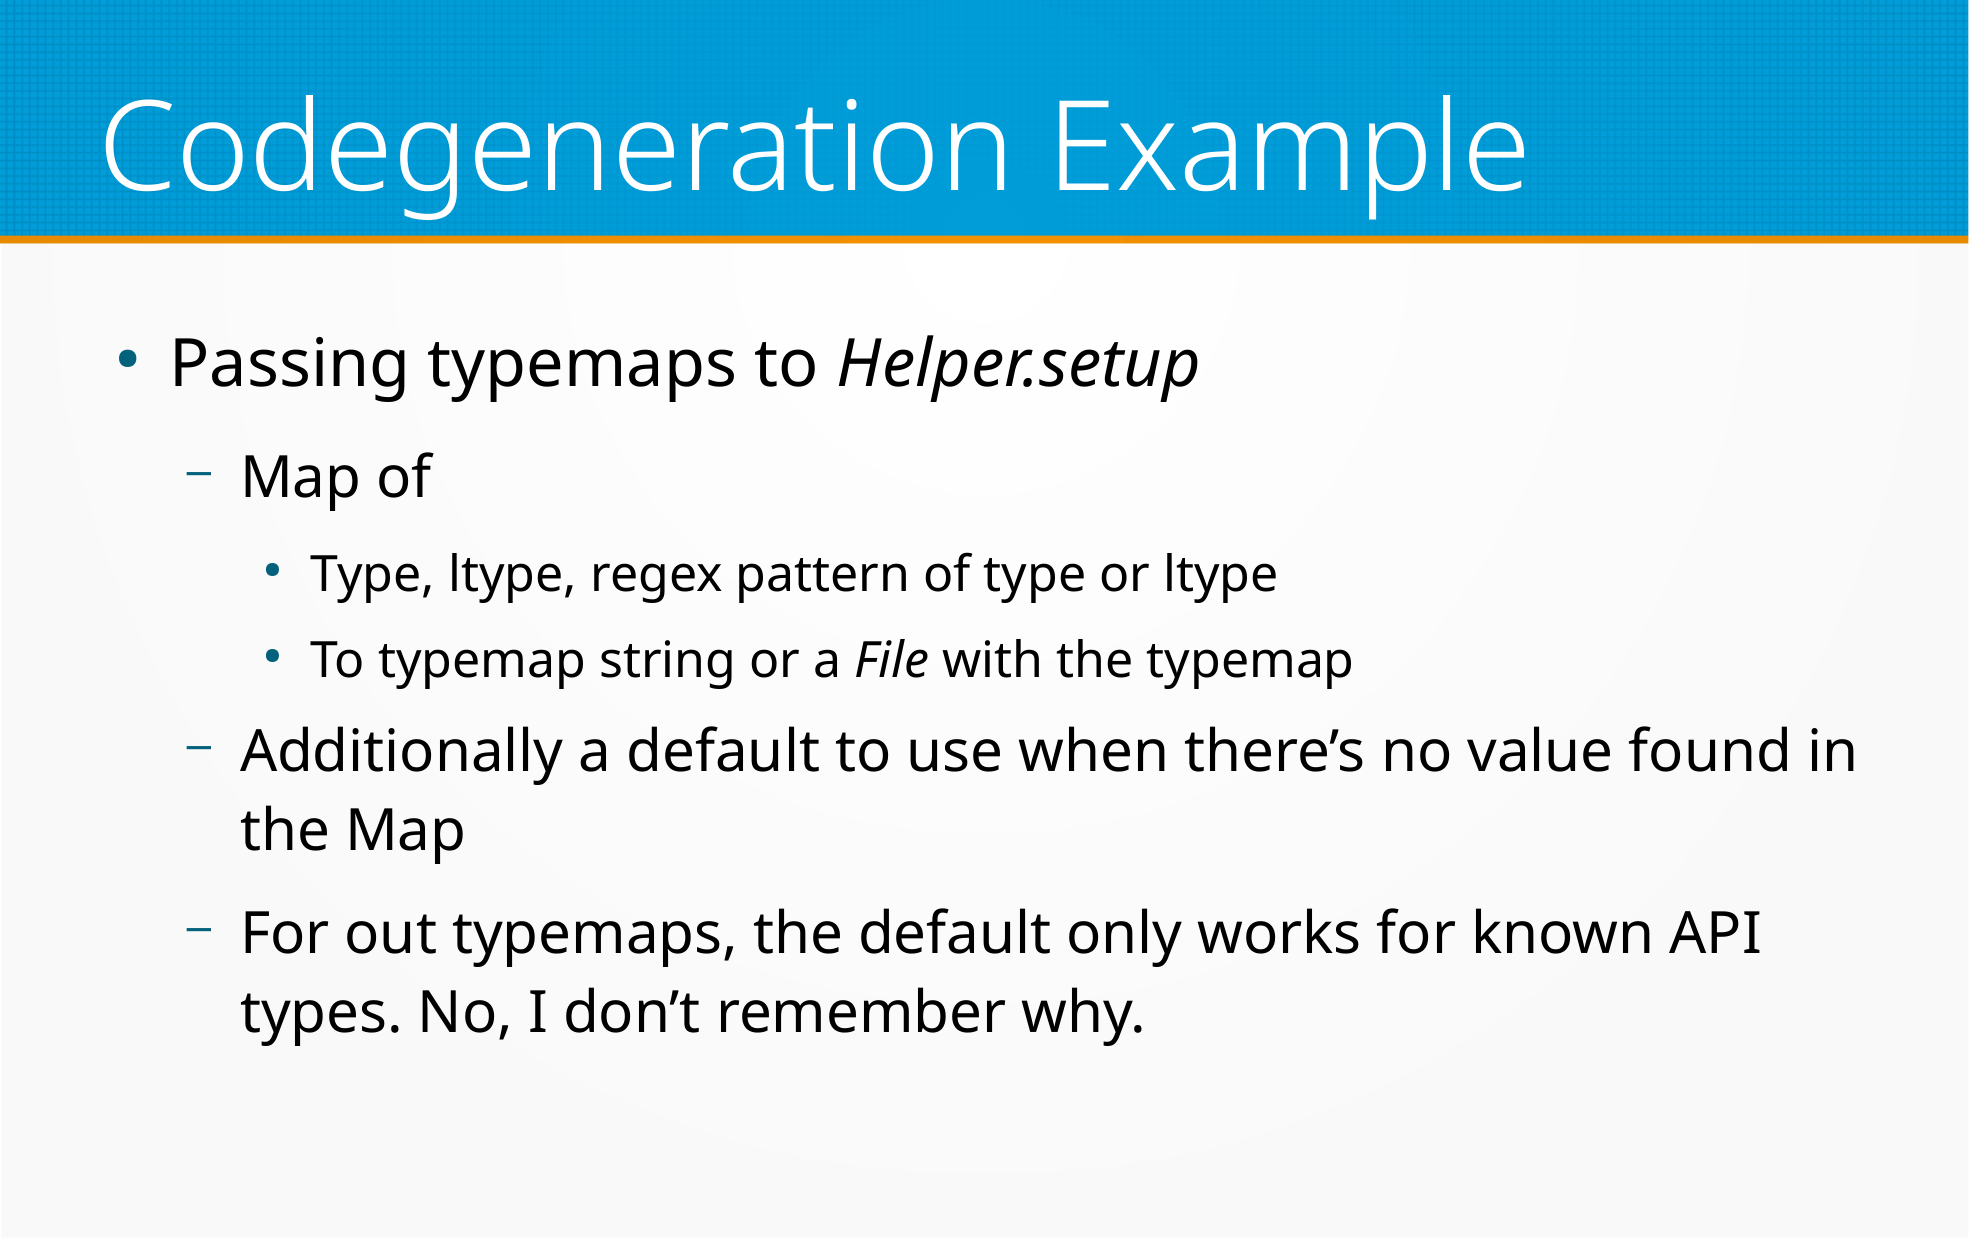

# Codegeneration Example
Passing typemaps to Helper.setup
Map of
Type, ltype, regex pattern of type or ltype
To typemap string or a File with the typemap
Additionally a default to use when there’s no value found in the Map
For out typemaps, the default only works for known API types. No, I don’t remember why.